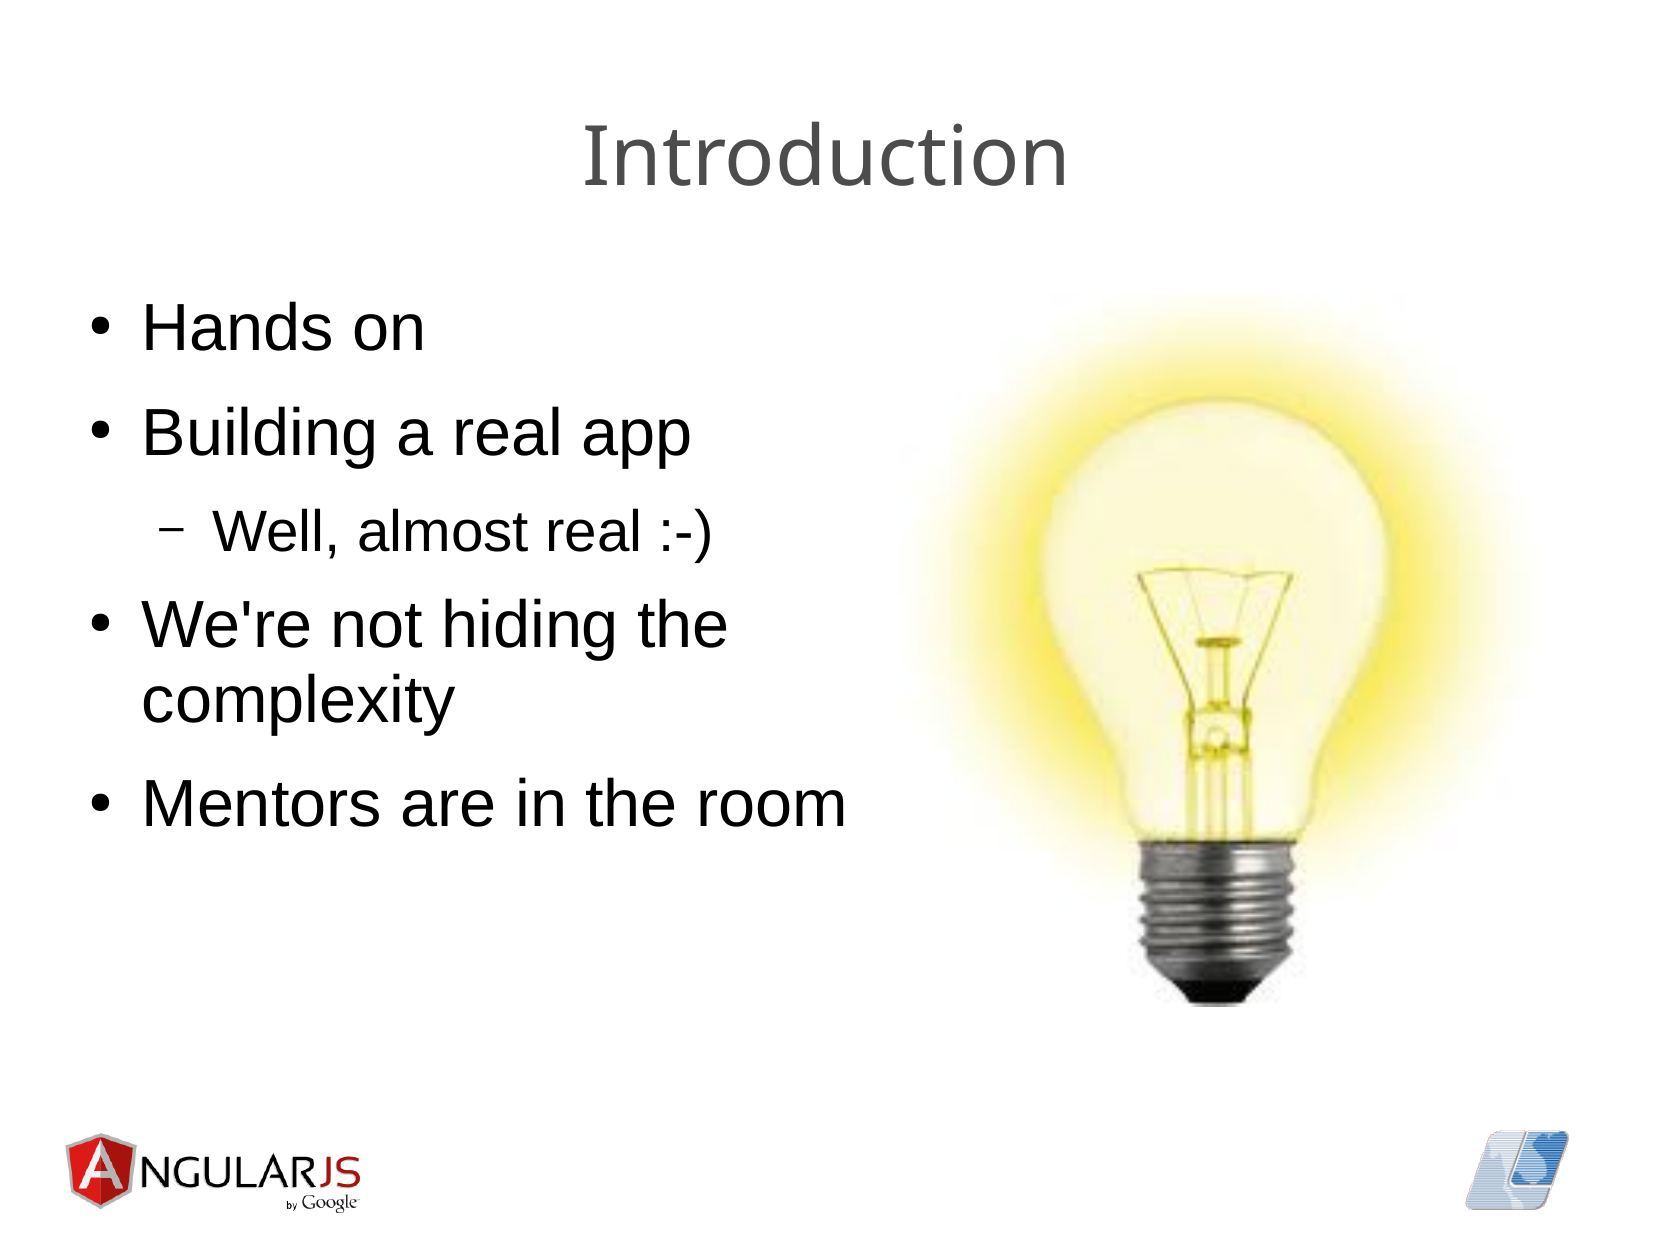

# Introduction
Hands on
Building a real app
Well, almost real :-)
We're not hiding the complexity
Mentors are in the room